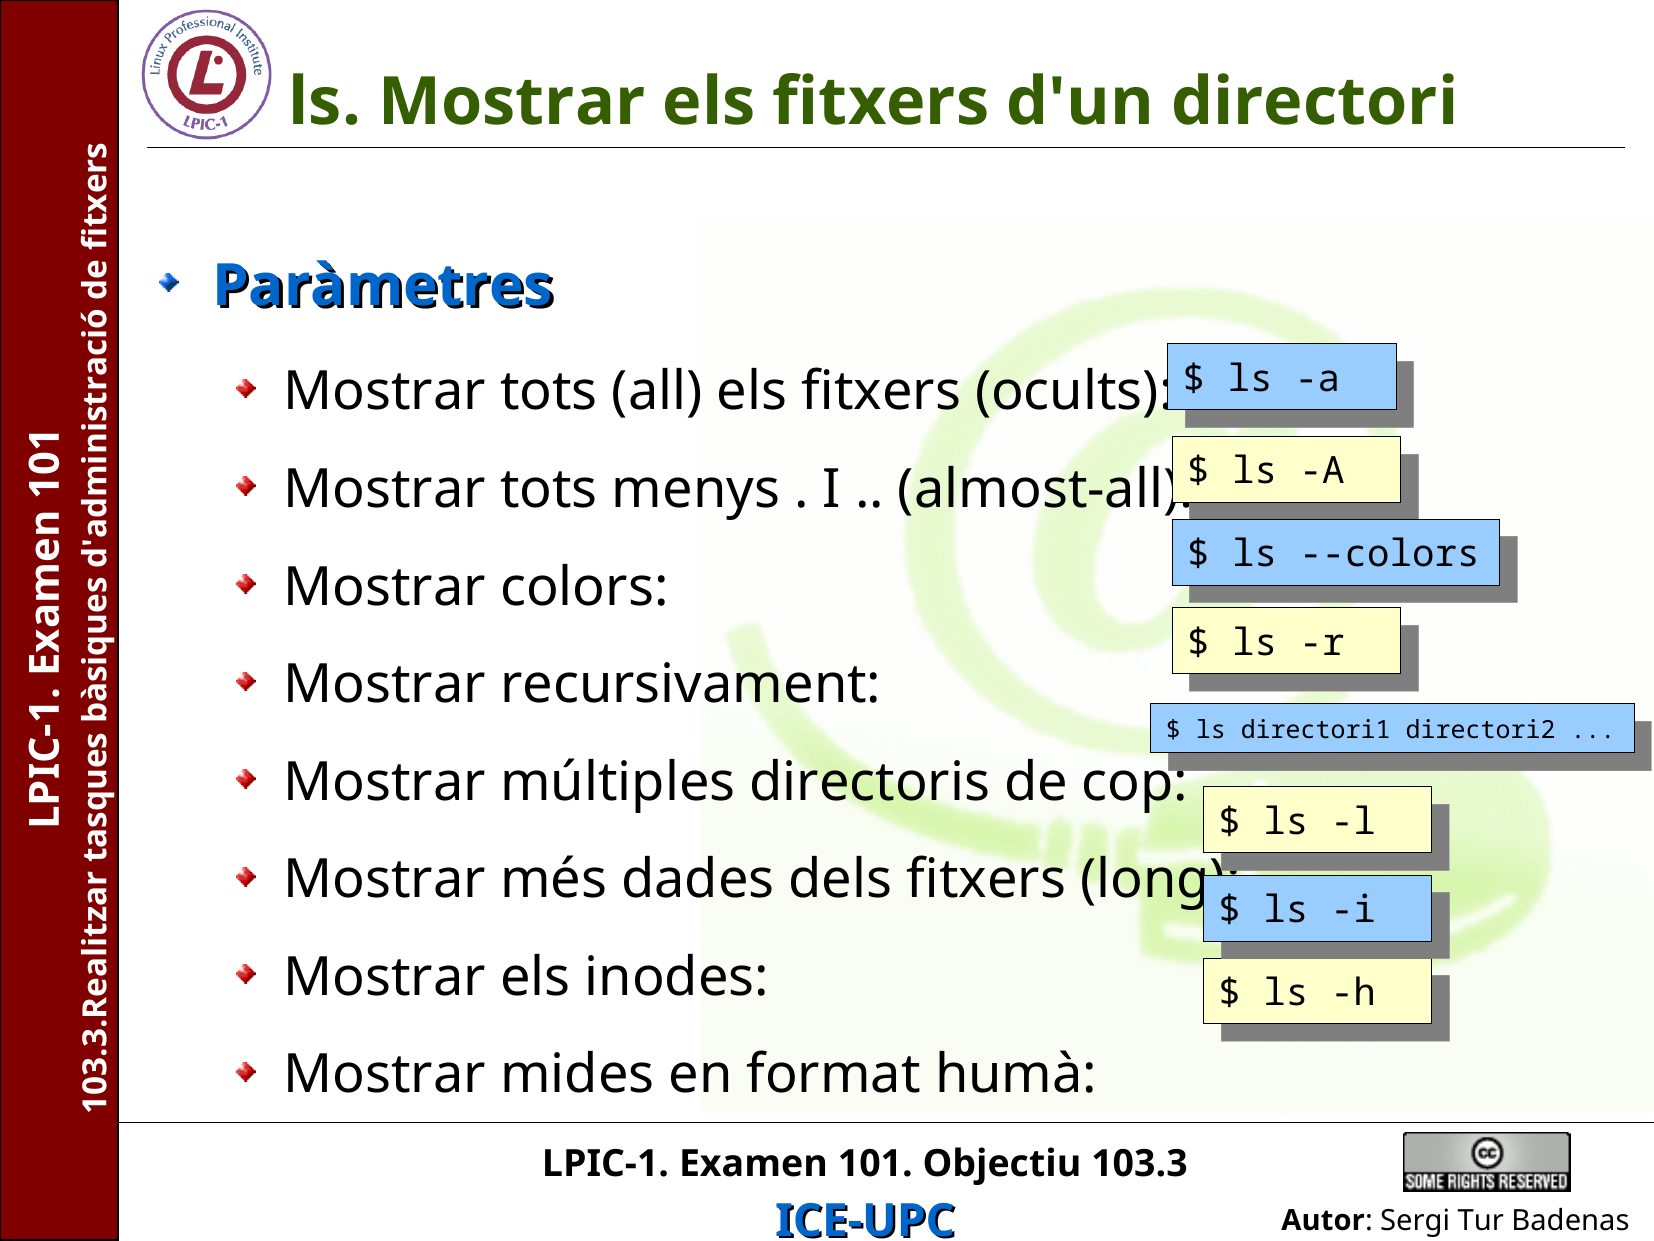

# ls. Mostrar els fitxers d'un directori
Paràmetres
Mostrar tots (all) els fitxers (ocults):
Mostrar tots menys . I .. (almost-all):
Mostrar colors:
Mostrar recursivament:
Mostrar múltiples directoris de cop:
Mostrar més dades dels fitxers (long):
Mostrar els inodes:
Mostrar mides en format humà:
$ ls -a
$ ls -A
$ ls --colors
$ ls -r
$ ls directori1 directori2 ...
$ ls -l
$ ls -i
$ ls -h